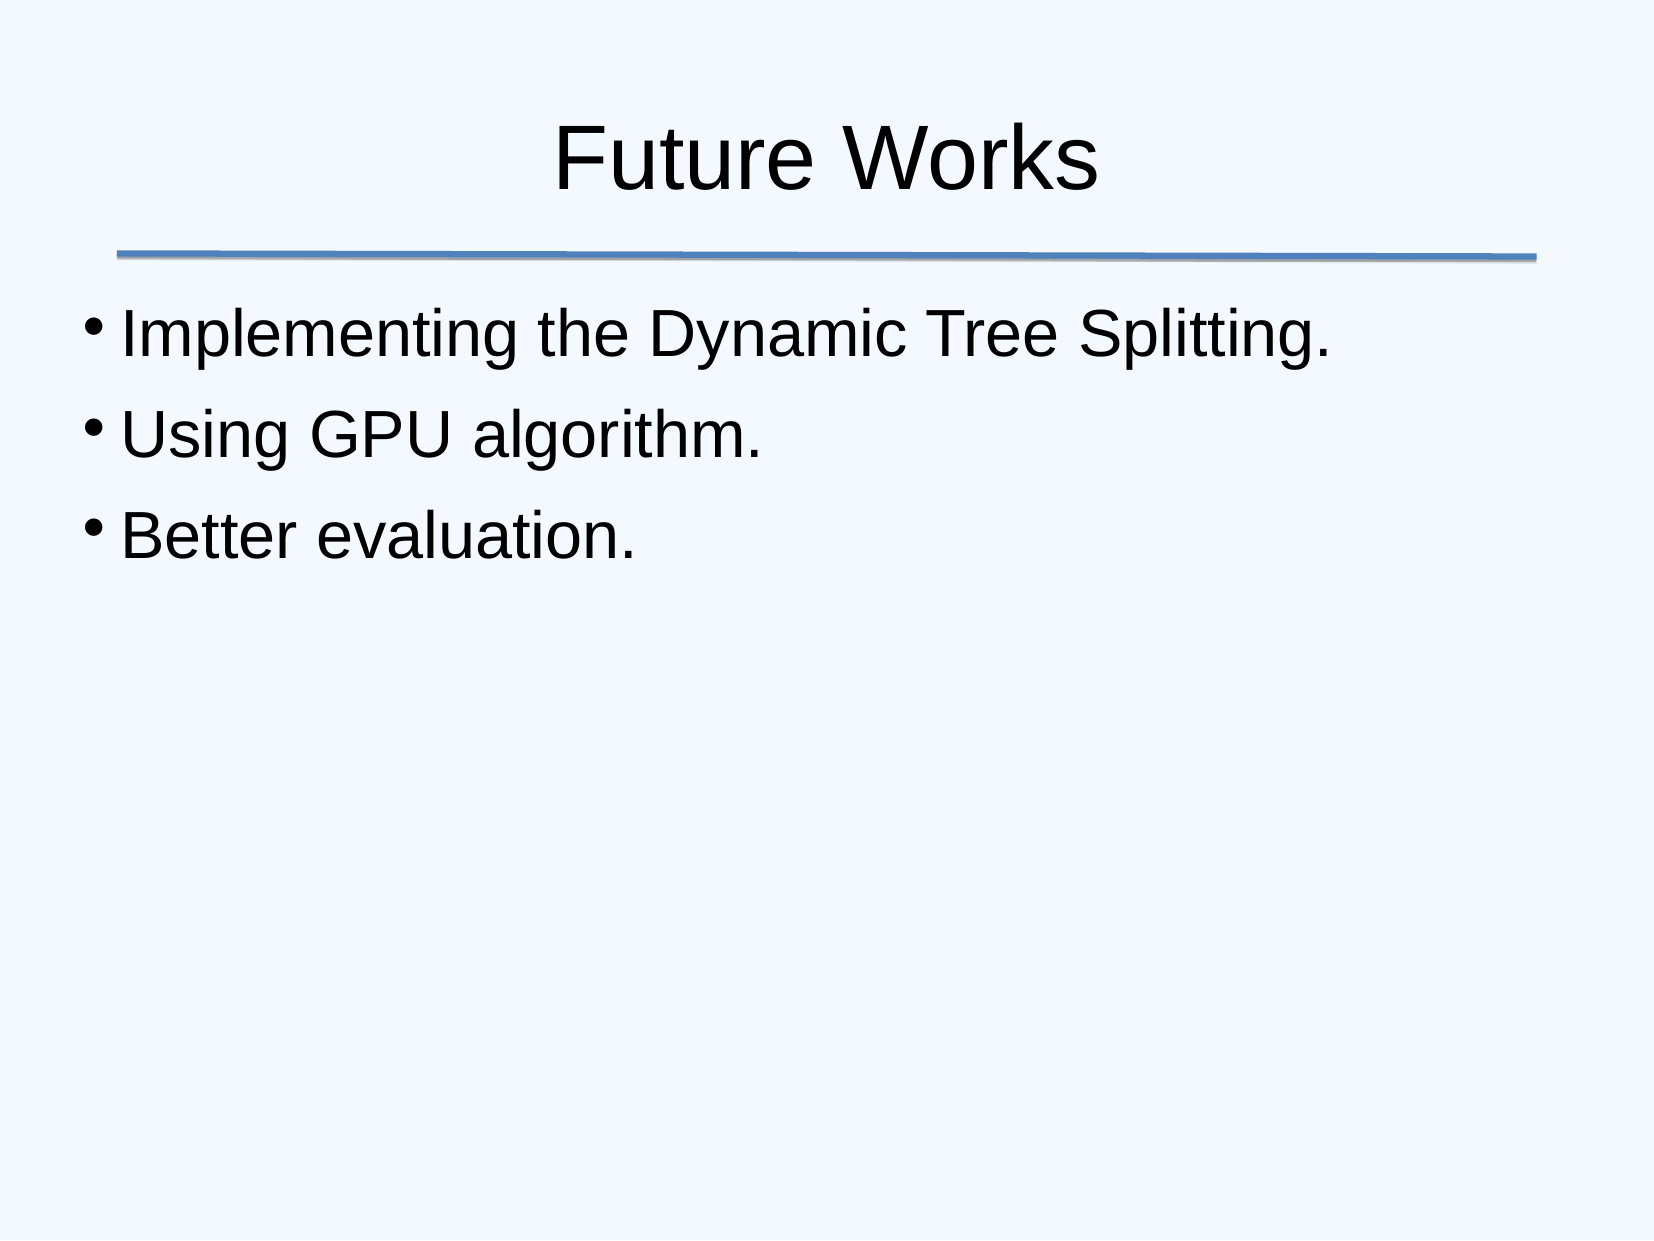

# Future Works
Implementing the Dynamic Tree Splitting.
Using GPU algorithm.
Better evaluation.